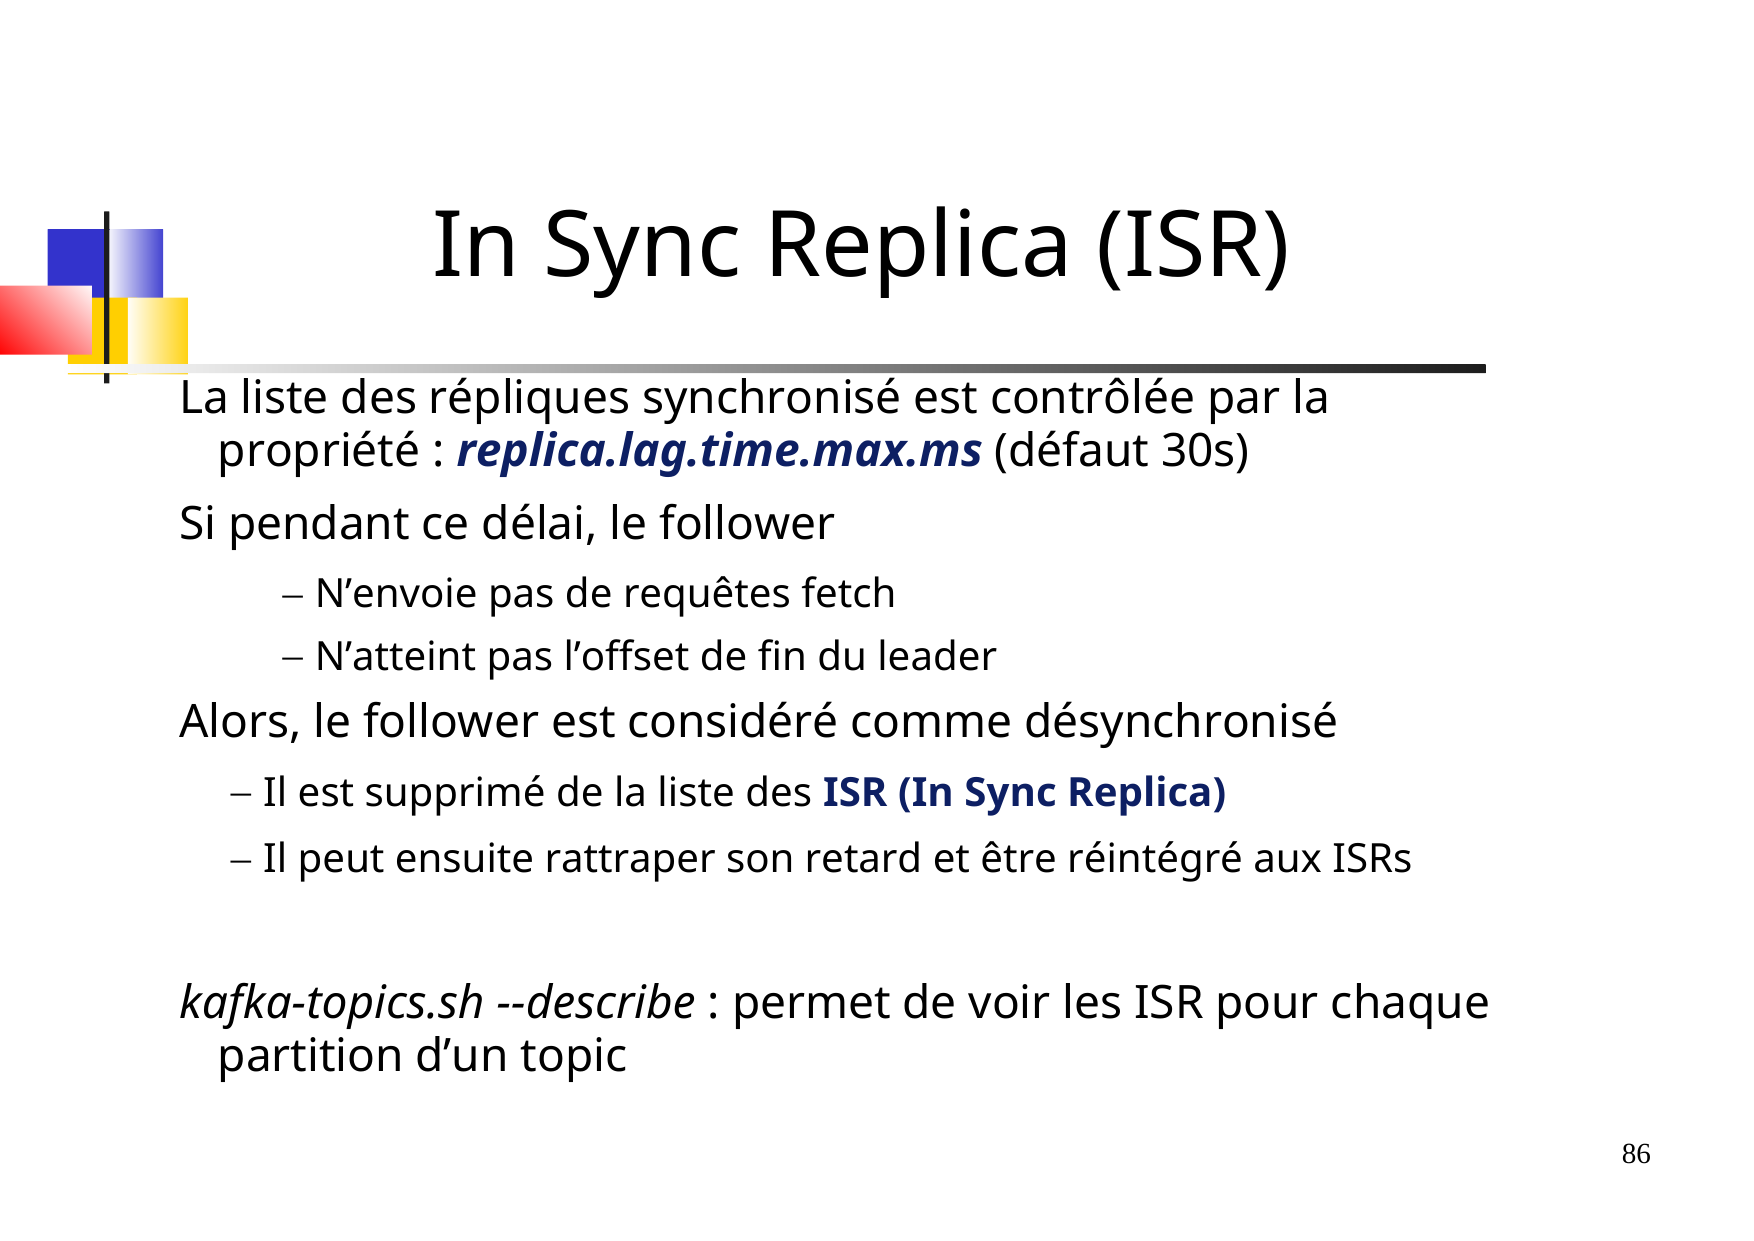

# In Sync Replica (ISR)
La liste des répliques synchronisé est contrôlée par la propriété : replica.lag.time.max.ms (défaut 30s)
Si pendant ce délai, le follower
N’envoie pas de requêtes fetch
N’atteint pas l’offset de fin du leader
Alors, le follower est considéré comme désynchronisé
Il est supprimé de la liste des ISR (In Sync Replica)
Il peut ensuite rattraper son retard et être réintégré aux ISRs
kafka-topics.sh --describe : permet de voir les ISR pour chaque partition d’un topic